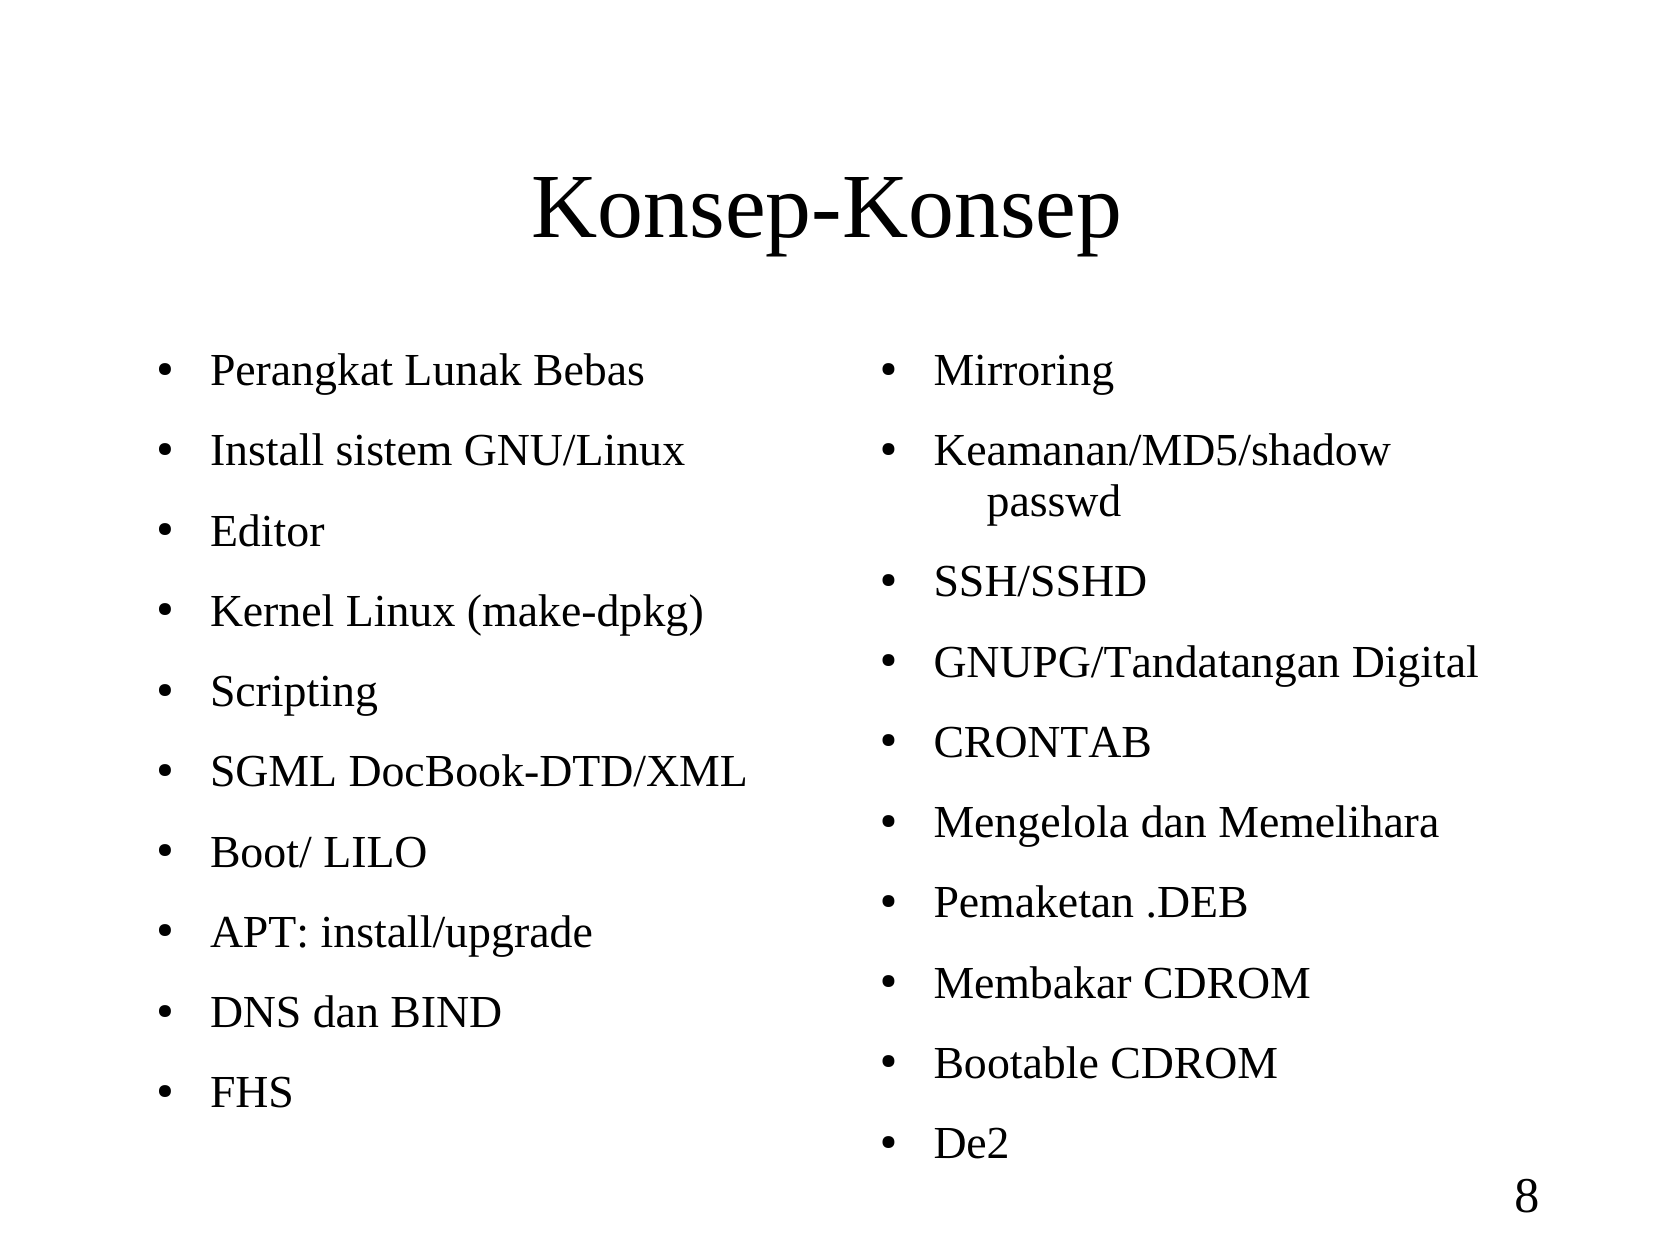

# Konsep-Konsep
Perangkat Lunak Bebas
Install sistem GNU/Linux
Editor
Kernel Linux (make-dpkg)
Scripting
SGML DocBook-DTD/XML
Boot/ LILO
APT: install/upgrade
DNS dan BIND
FHS
Mirroring
Keamanan/MD5/shadow passwd
SSH/SSHD
GNUPG/Tandatangan Digital
CRONTAB
Mengelola dan Memelihara
Pemaketan .DEB
Membakar CDROM
Bootable CDROM
De2